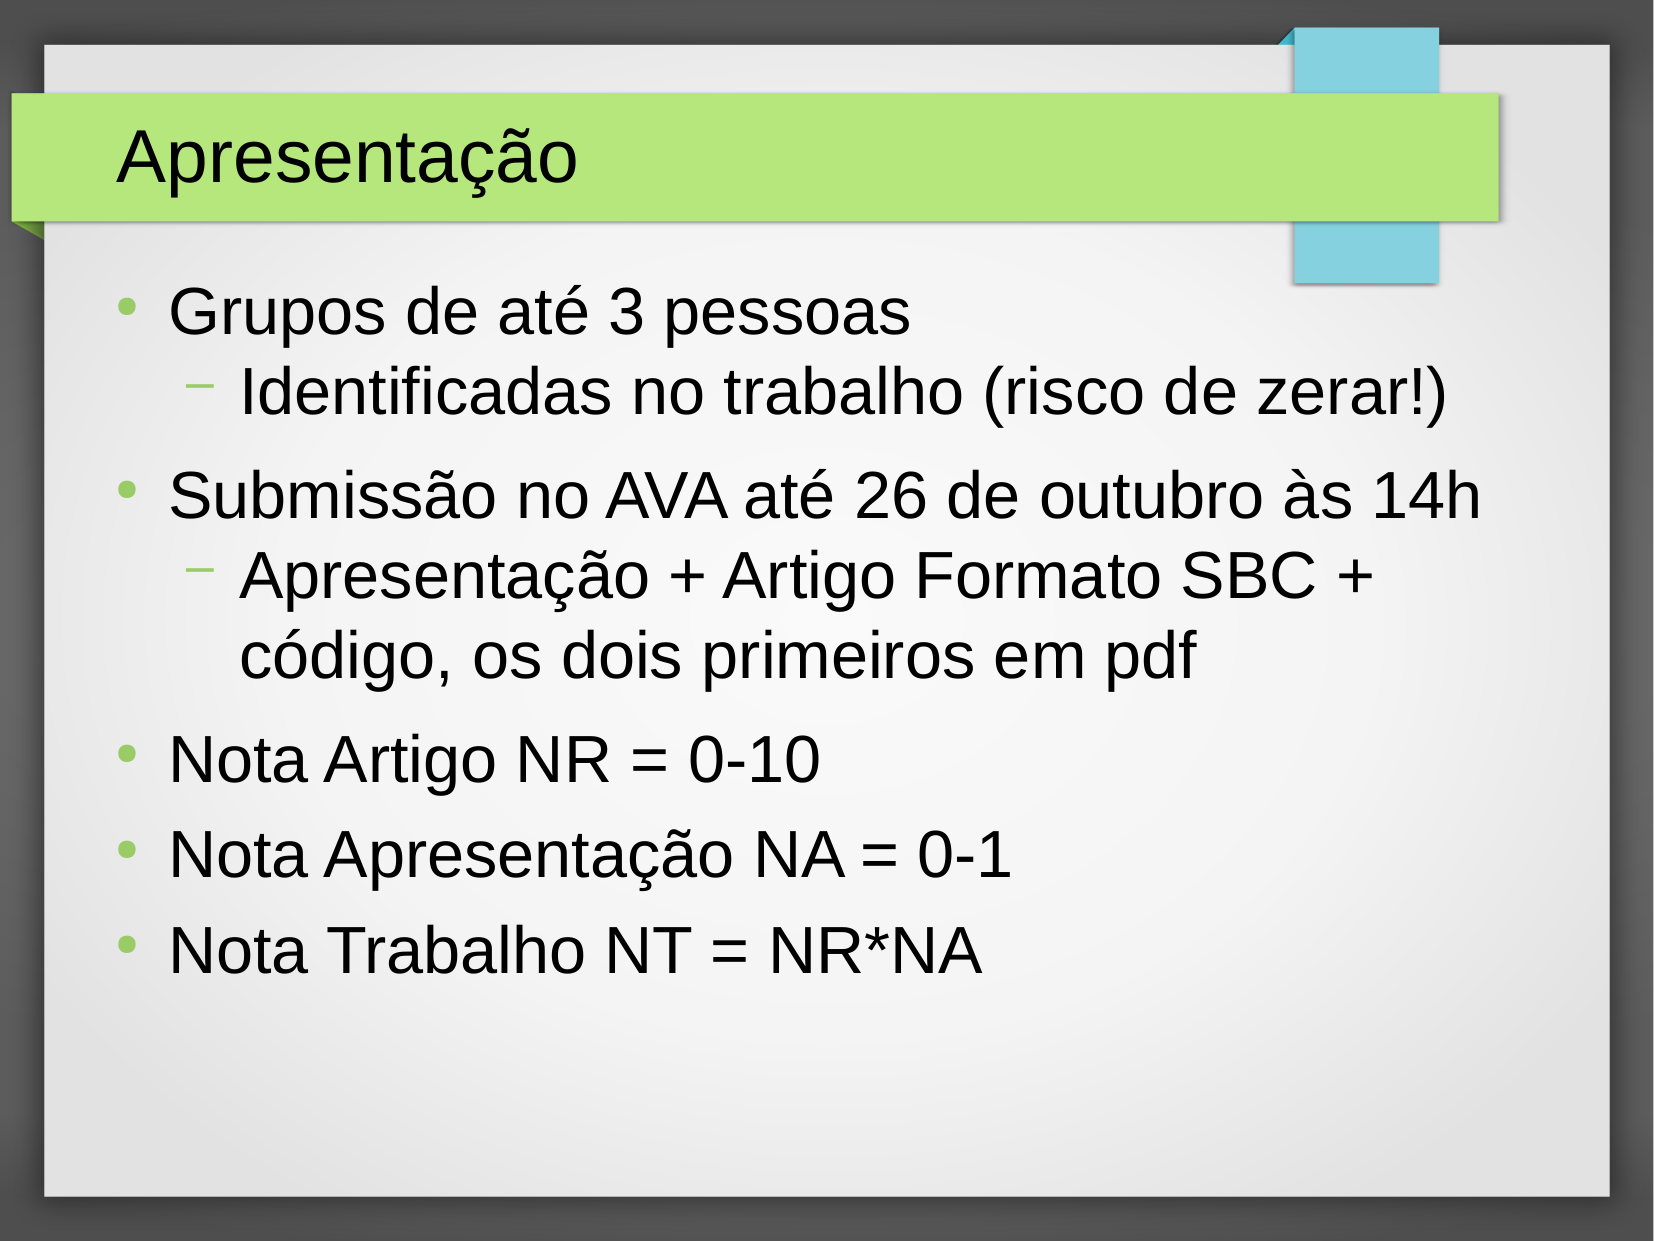

# Apresentação
Grupos de até 3 pessoas
Identificadas no trabalho (risco de zerar!)
Submissão no AVA até 26 de outubro às 14h
Apresentação + Artigo Formato SBC + código, os dois primeiros em pdf
Nota Artigo NR = 0-10
Nota Apresentação NA = 0-1
Nota Trabalho NT = NR*NA